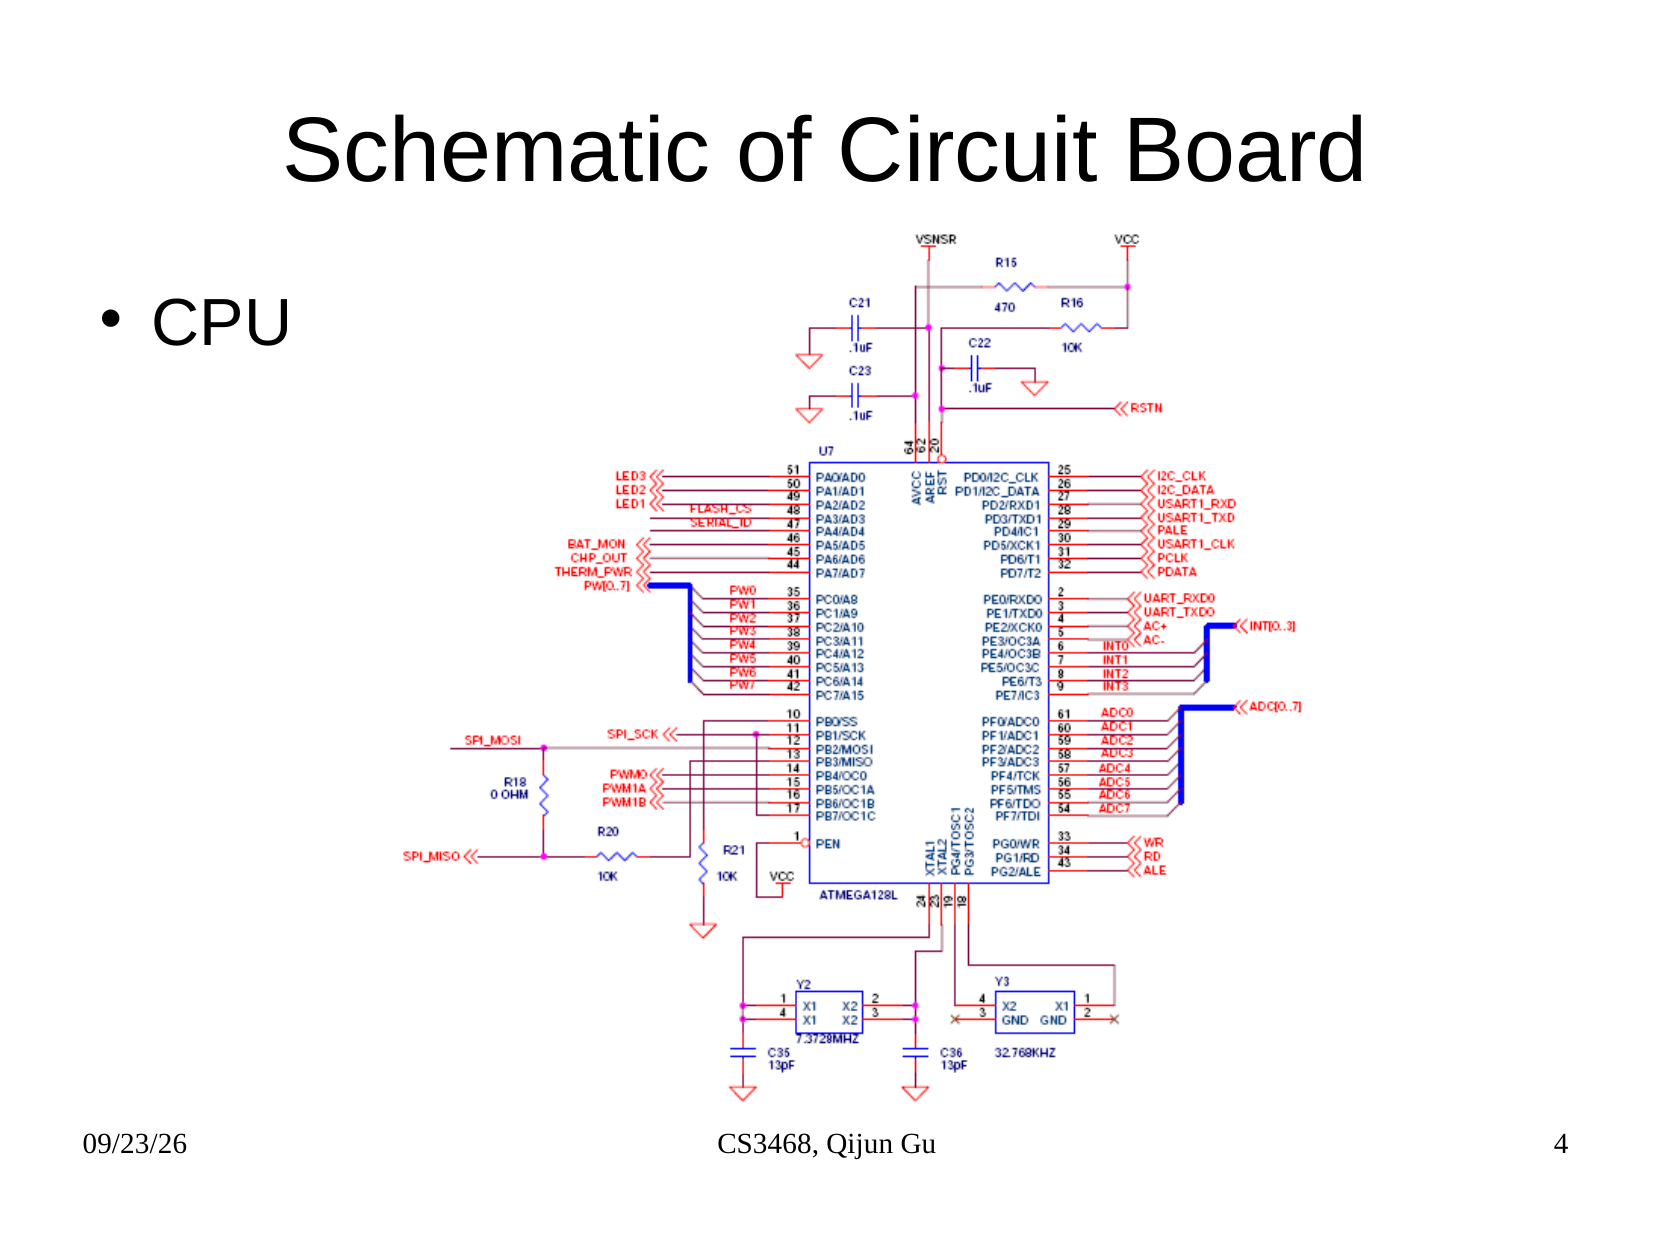

# Schematic of Circuit Board
CPU
CS3468, Qijun Gu
4